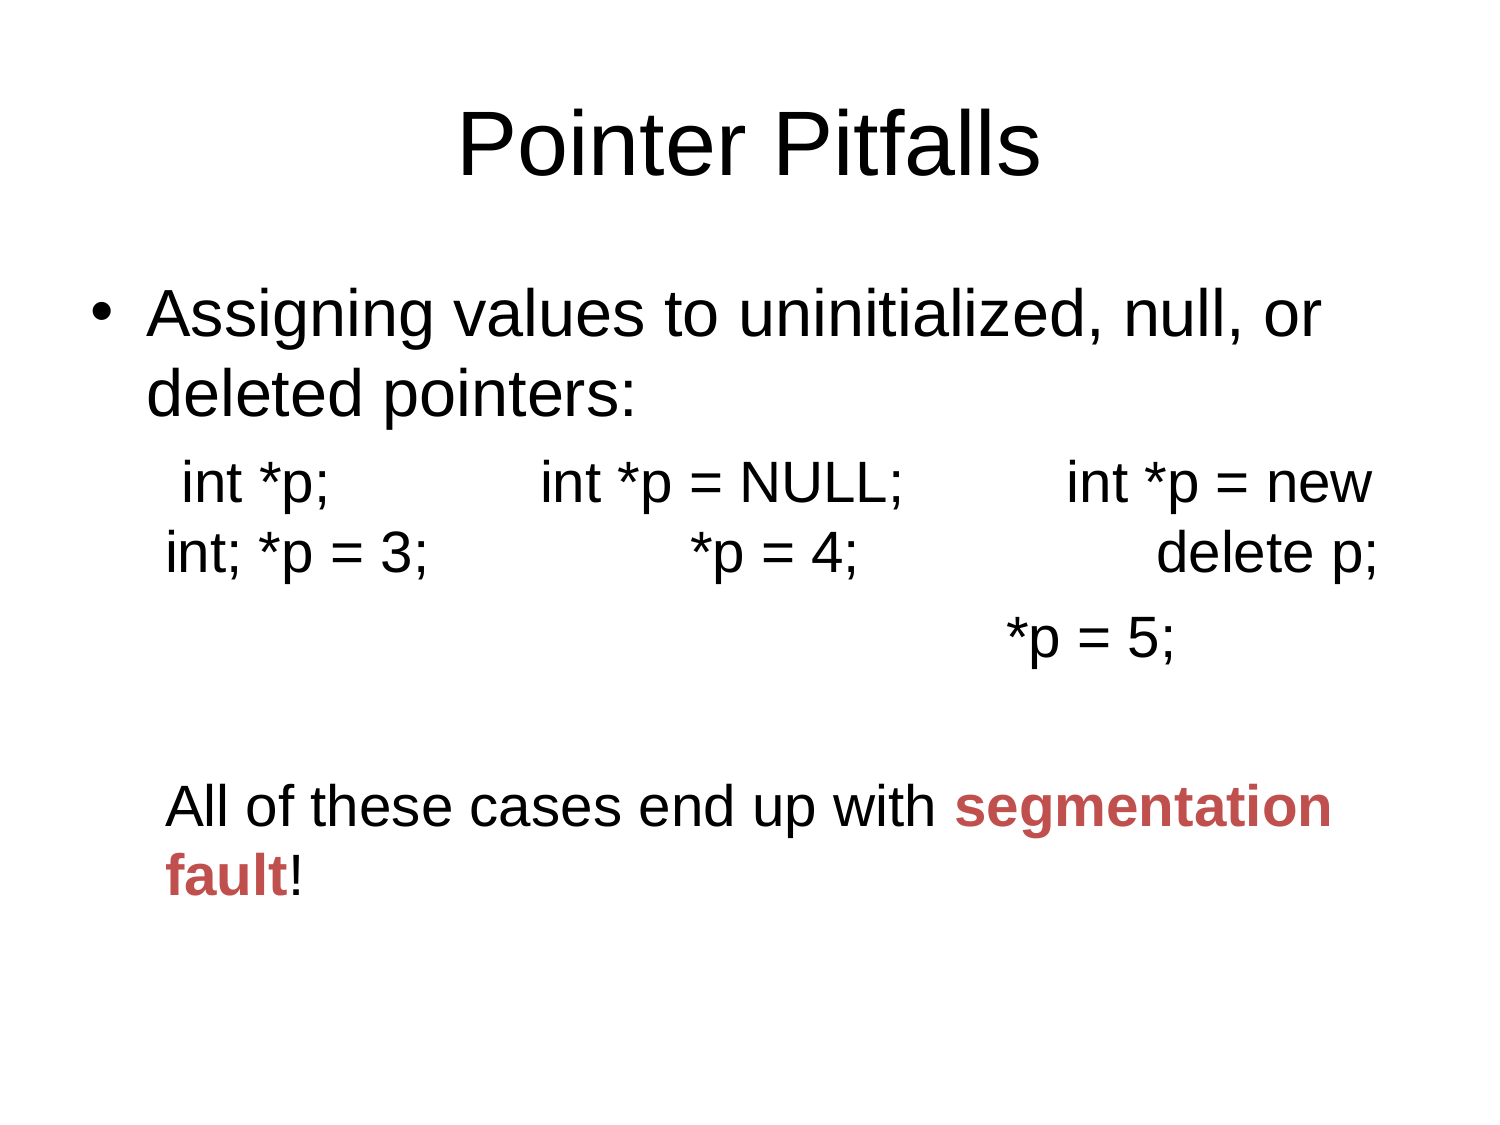

# Pointer Pitfalls
Assigning values to uninitialized, null, or deleted pointers:
 int *p; 		int *p = NULL; int *p = new int; *p = 3;		*p = 4;		 delete p;
						 *p = 5;
All of these cases end up with segmentation fault!